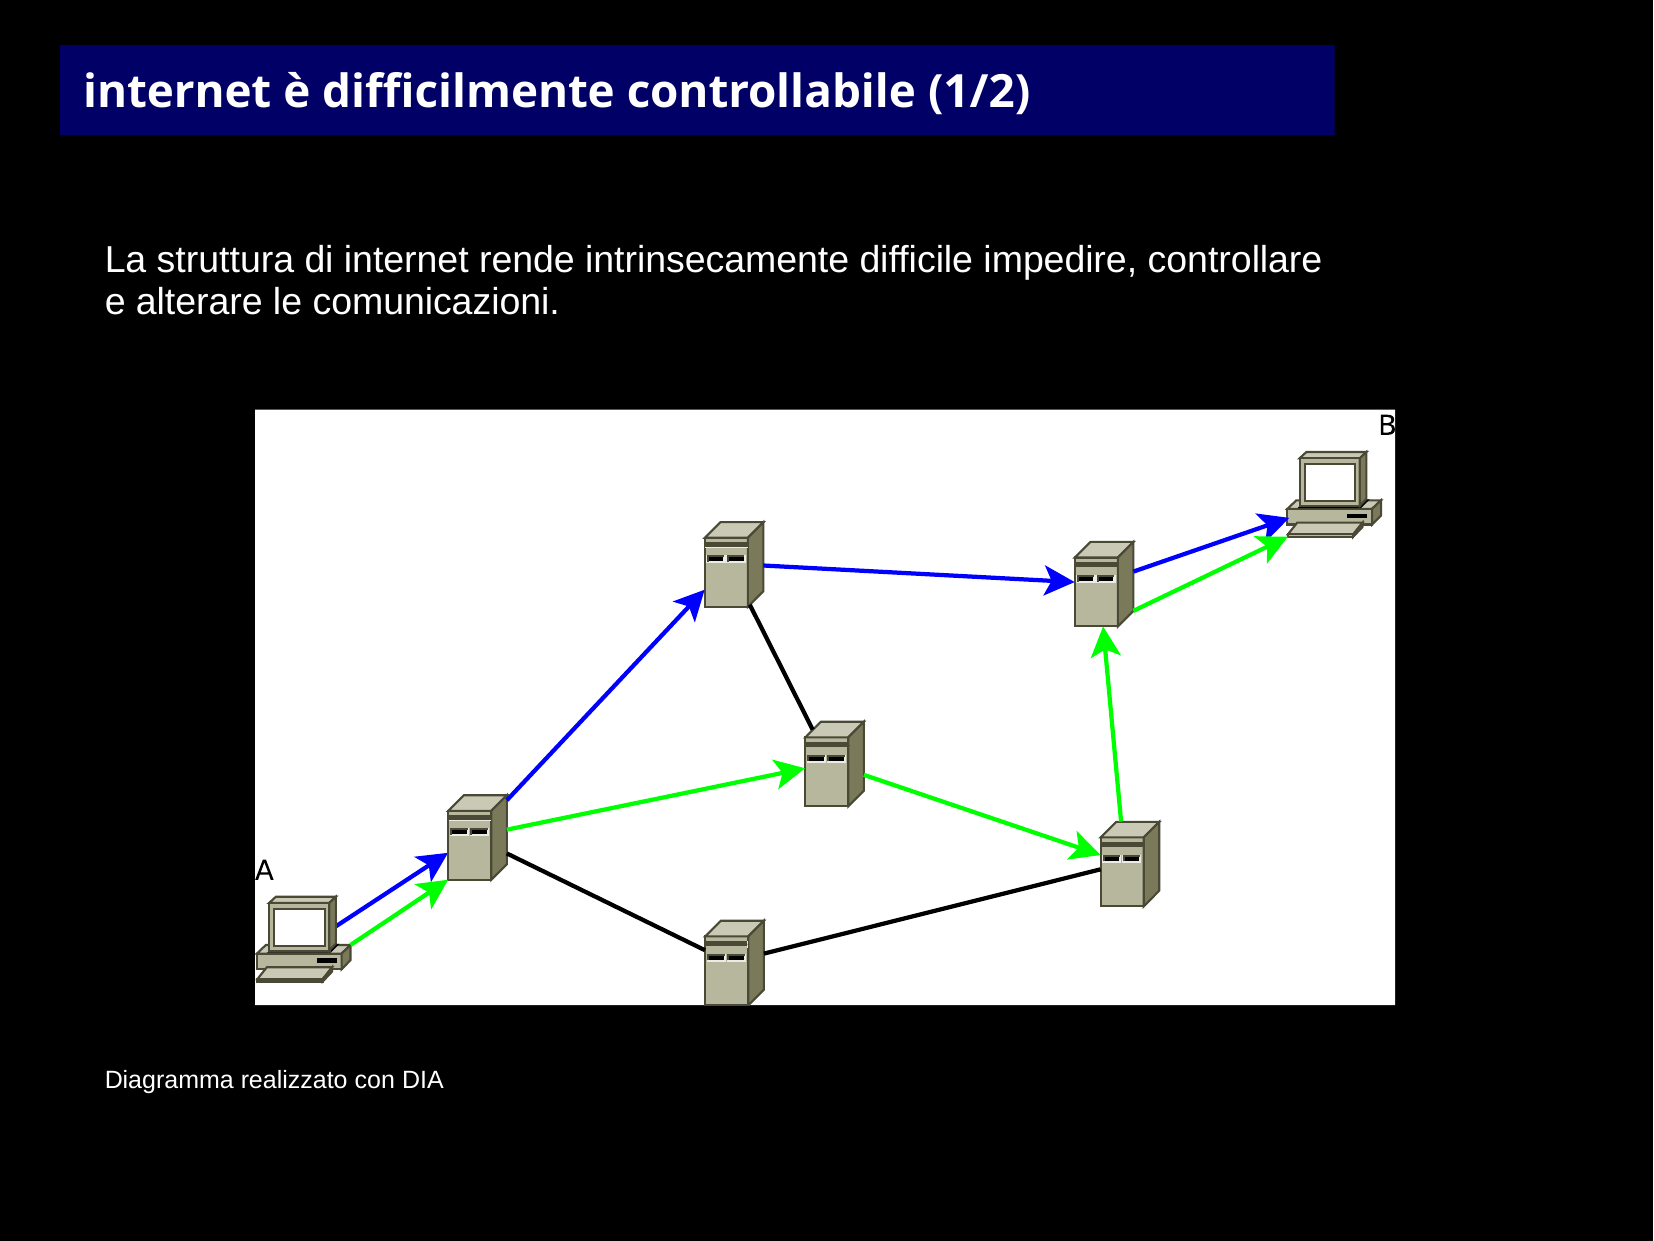

# internet è difficilmente controllabile (1/2)
La struttura di internet rende intrinsecamente difficile impedire, controllare
e alterare le comunicazioni.
Diagramma realizzato con DIA